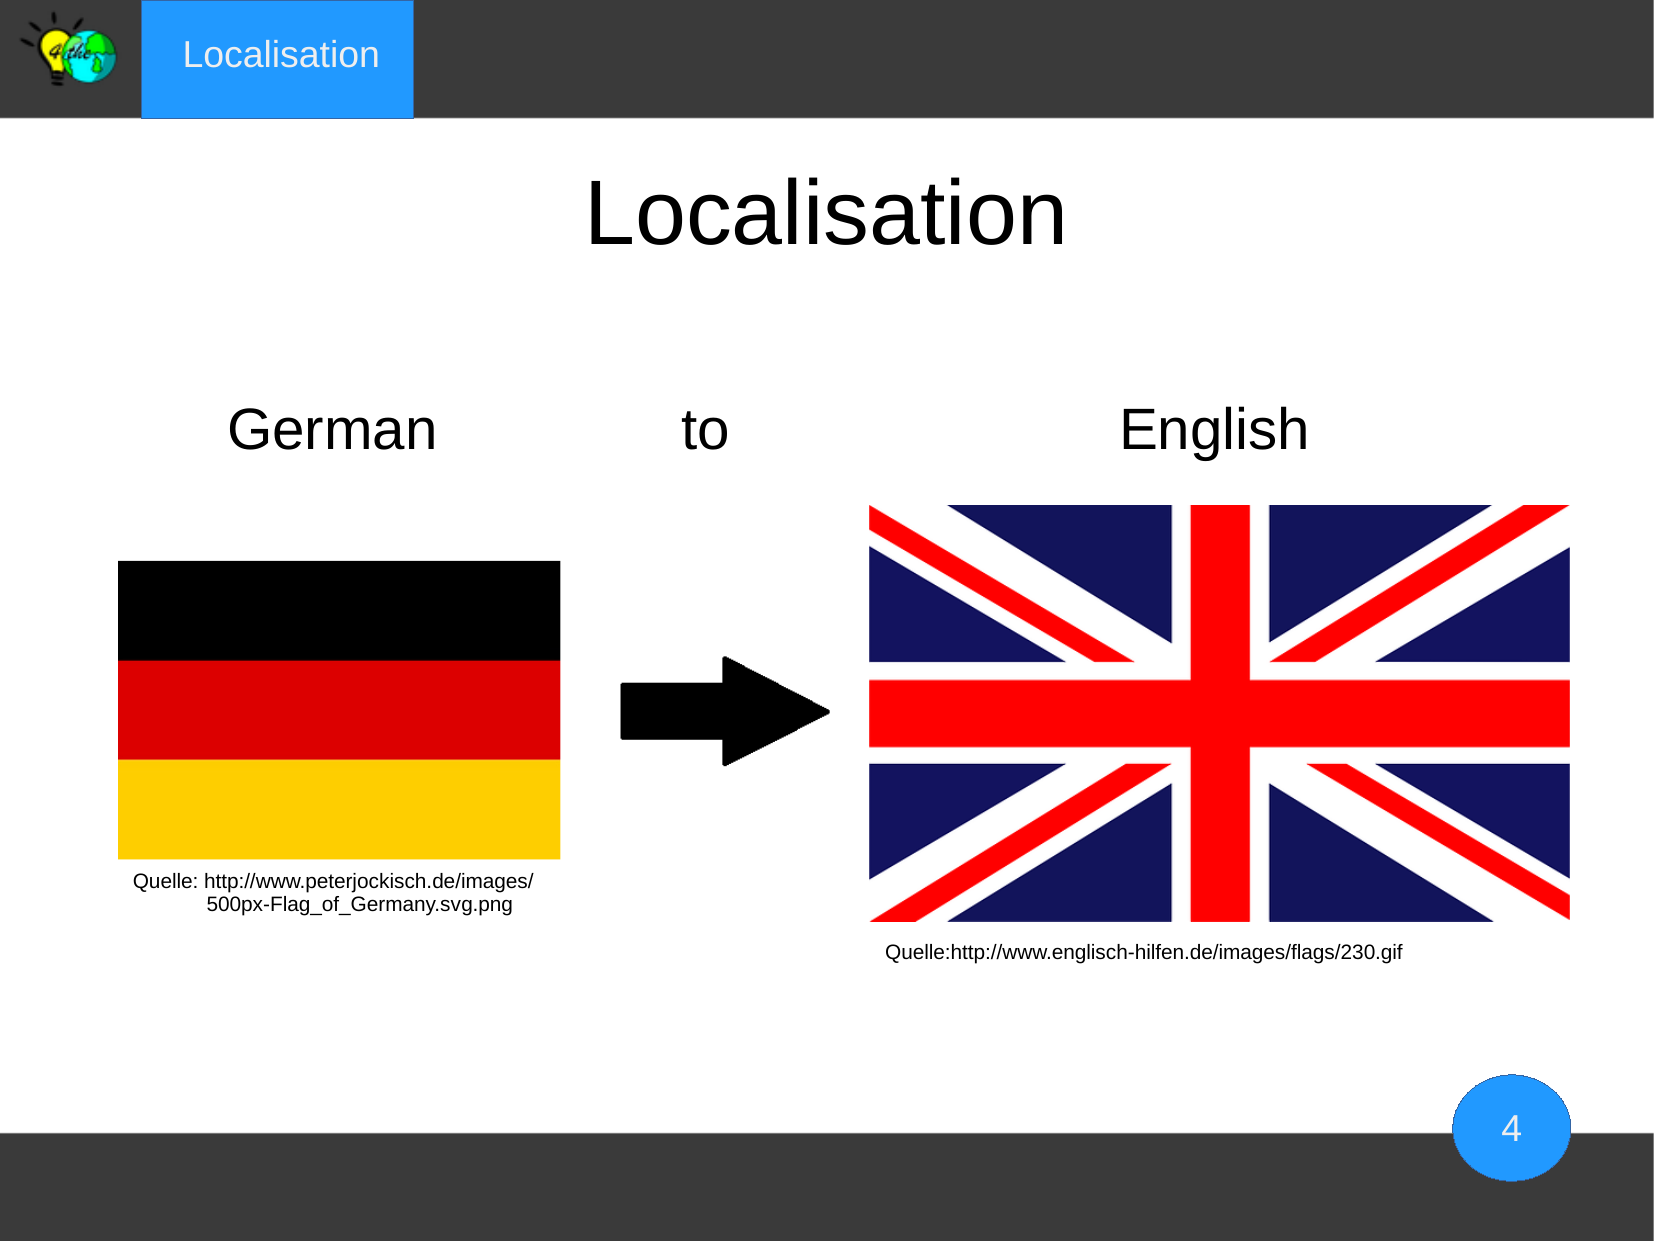

Localisation
# Localisation
German to English
Quelle: http://www.peterjockisch.de/images/ 	500px-Flag_of_Germany.svg.png
Quelle:http://www.englisch-hilfen.de/images/flags/230.gif
4